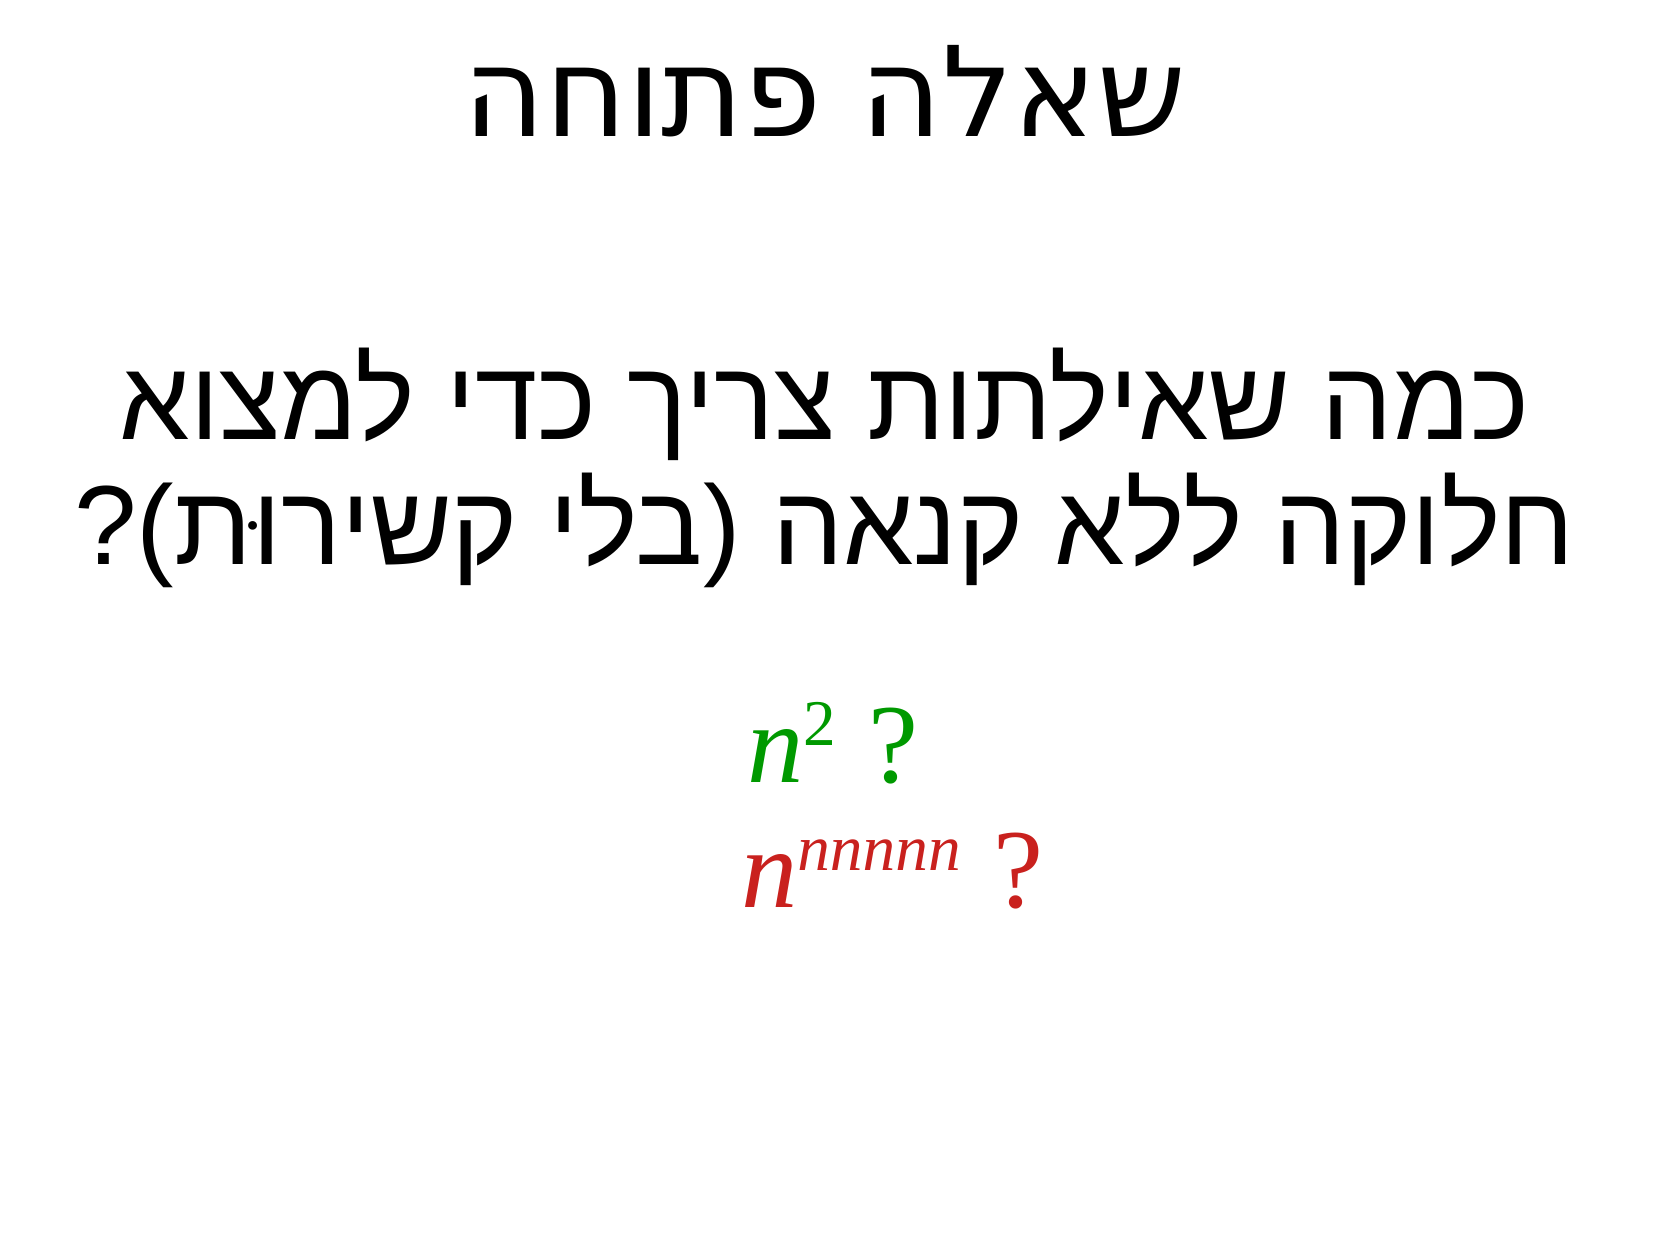

# שאלה פתוחה
כמה שאילתות צריך כדי למצוא חלוקה ללא קנאה (בלי קשירוּת)?
n2 ?
 nnnnnn ?